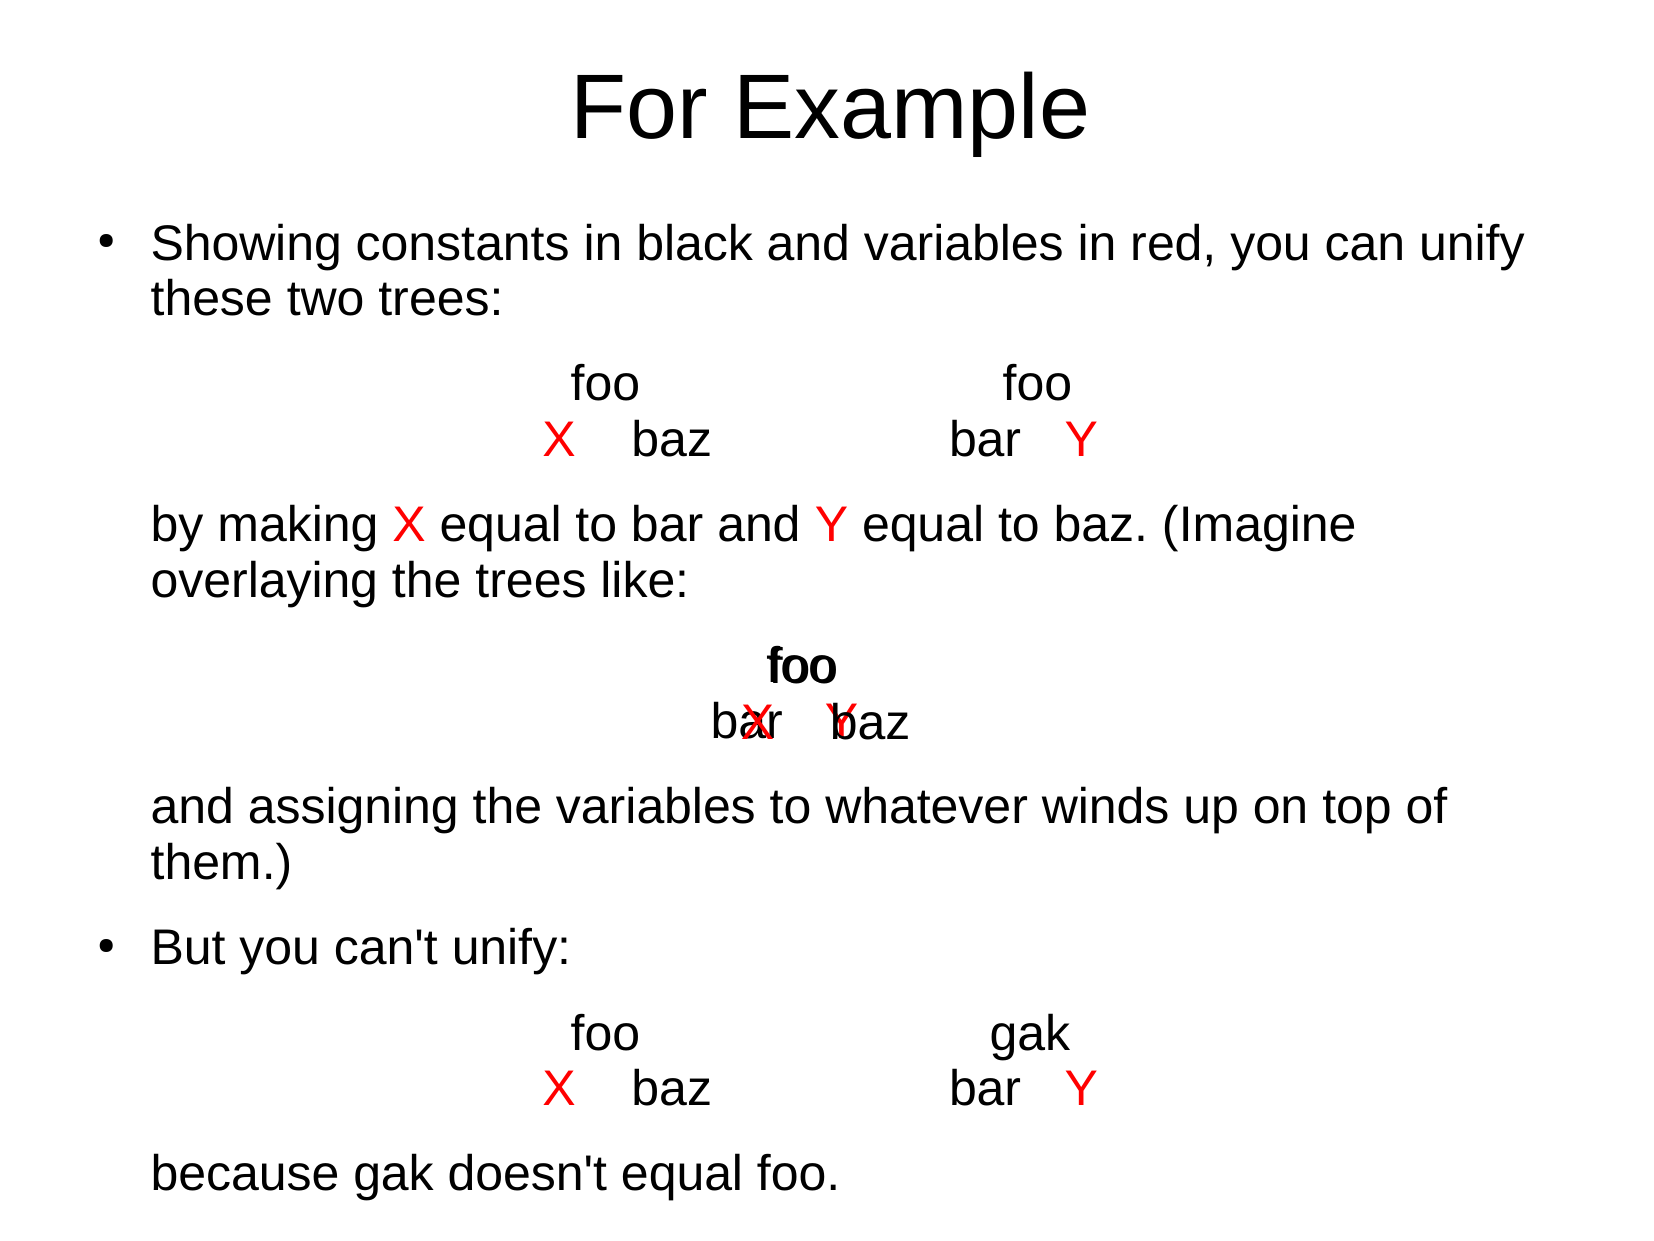

# For Example
Showing constants in black and variables in red, you can unify these two trees:
 foo foo
 X baz bar Y
by making X equal to bar and Y equal to baz. (Imagine overlaying the trees like:
 foo
 bar Y
and assigning the variables to whatever winds up on top of them.)
But you can't unify:
 foo gak
 X baz bar Y
because gak doesn't equal foo.
 foo
 X baz